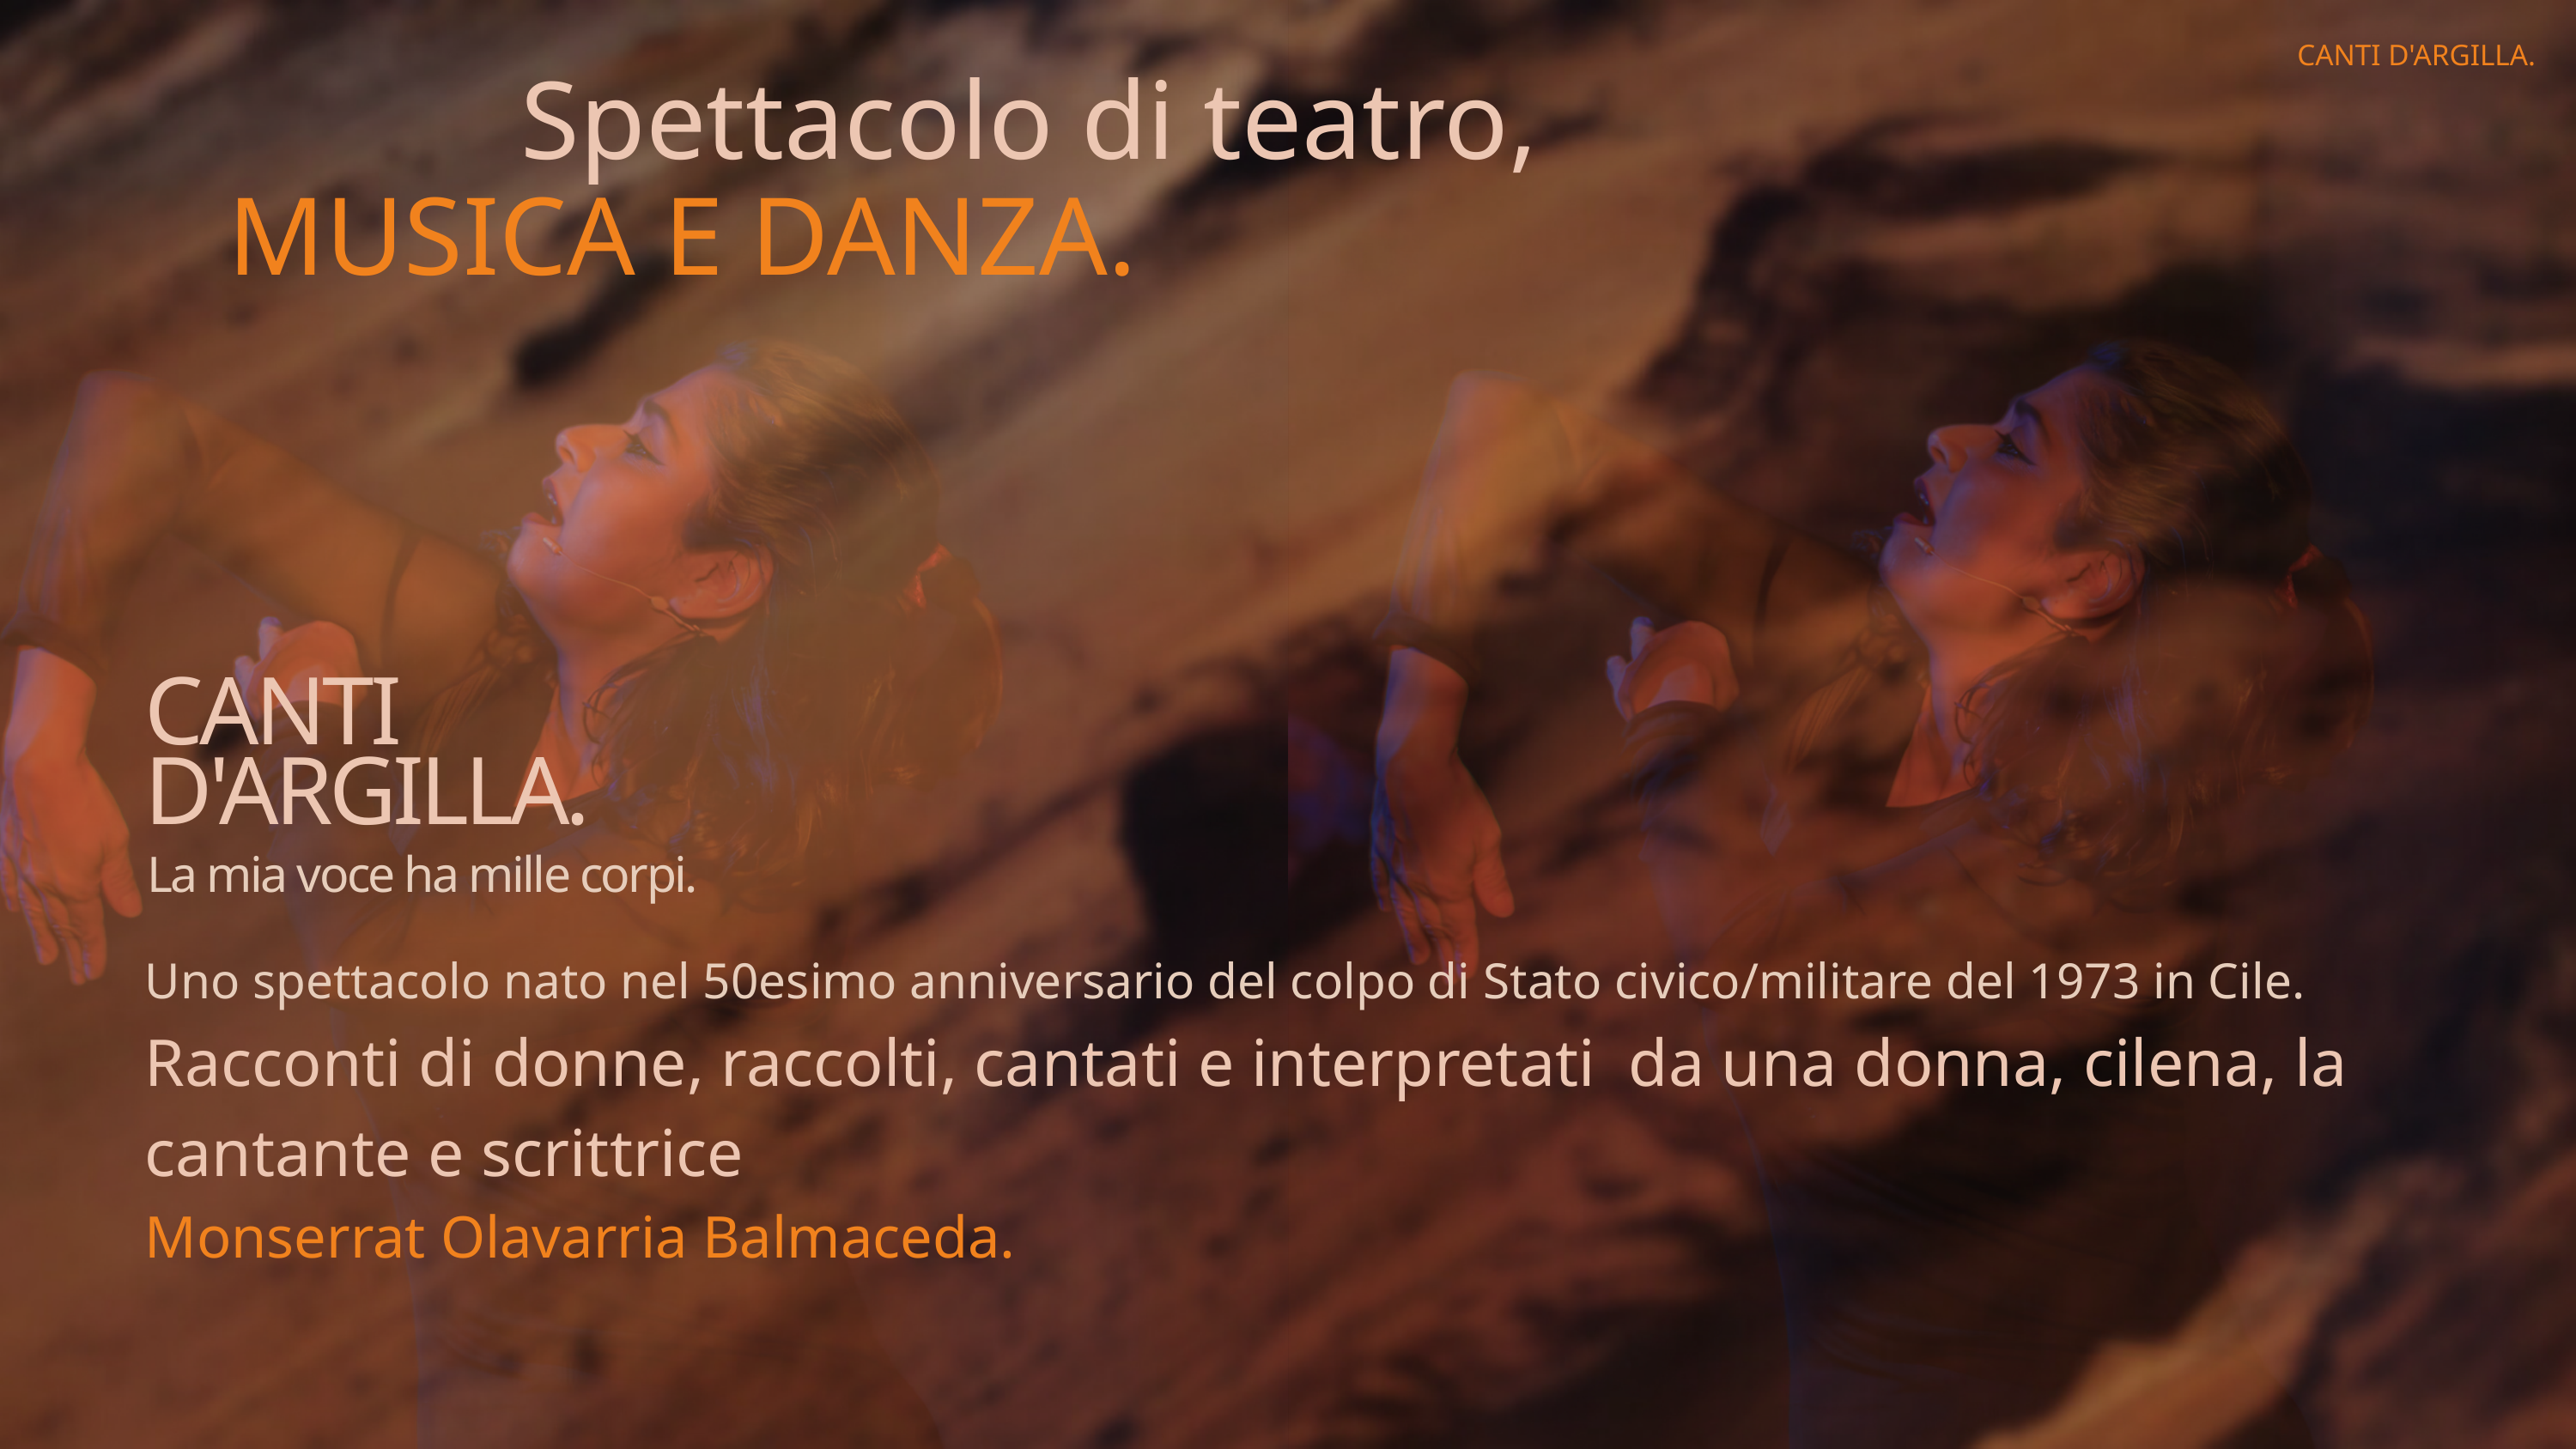

CANTI D'ARGILLA.
Spettacolo di teatro,
MUSICA E DANZA.
CANTI D'ARGILLA.
La mia voce ha mille corpi.
Uno spettacolo nato nel 50esimo anniversario del colpo di Stato civico/militare del 1973 in Cile.
Racconti di donne, raccolti, cantati e interpretati da una donna, cilena, la cantante e scrittrice
Monserrat Olavarria Balmaceda.